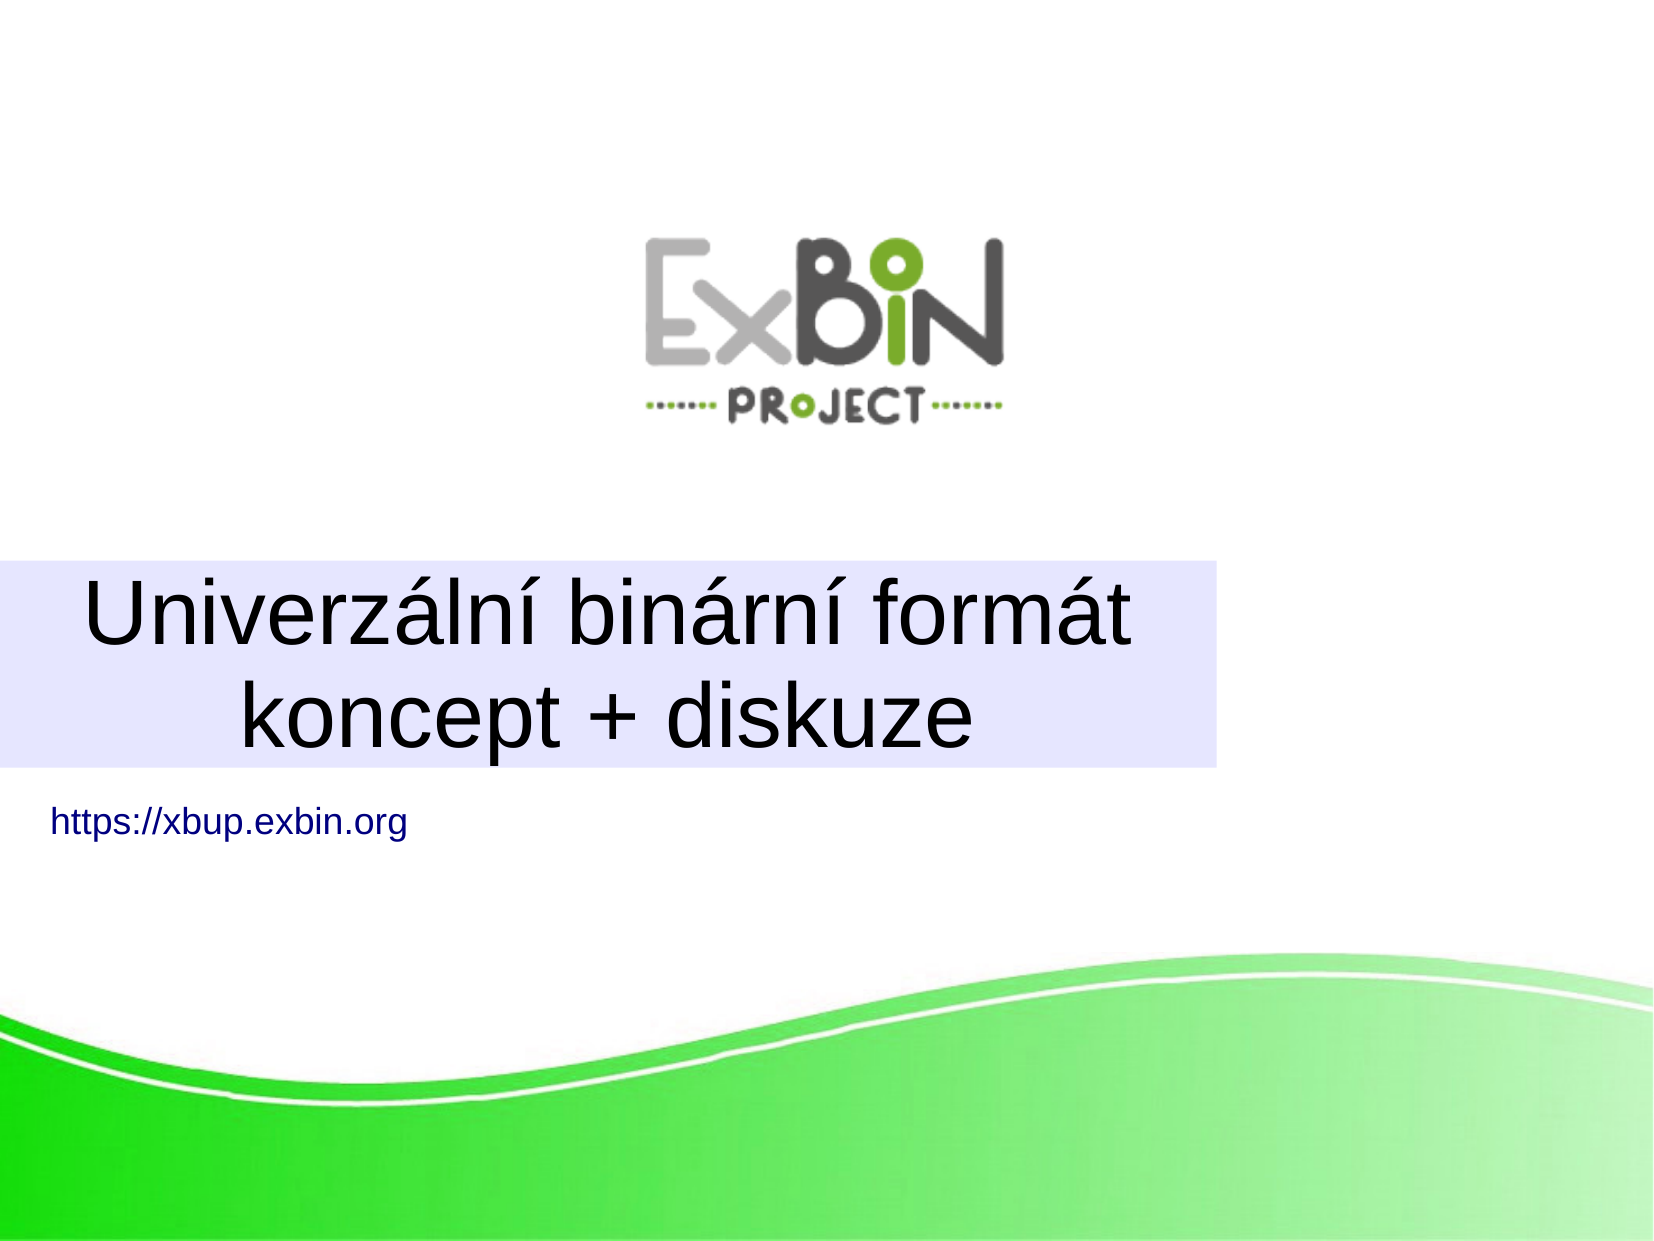

# Univerzální binární formát koncept + diskuze
https://xbup.exbin.org